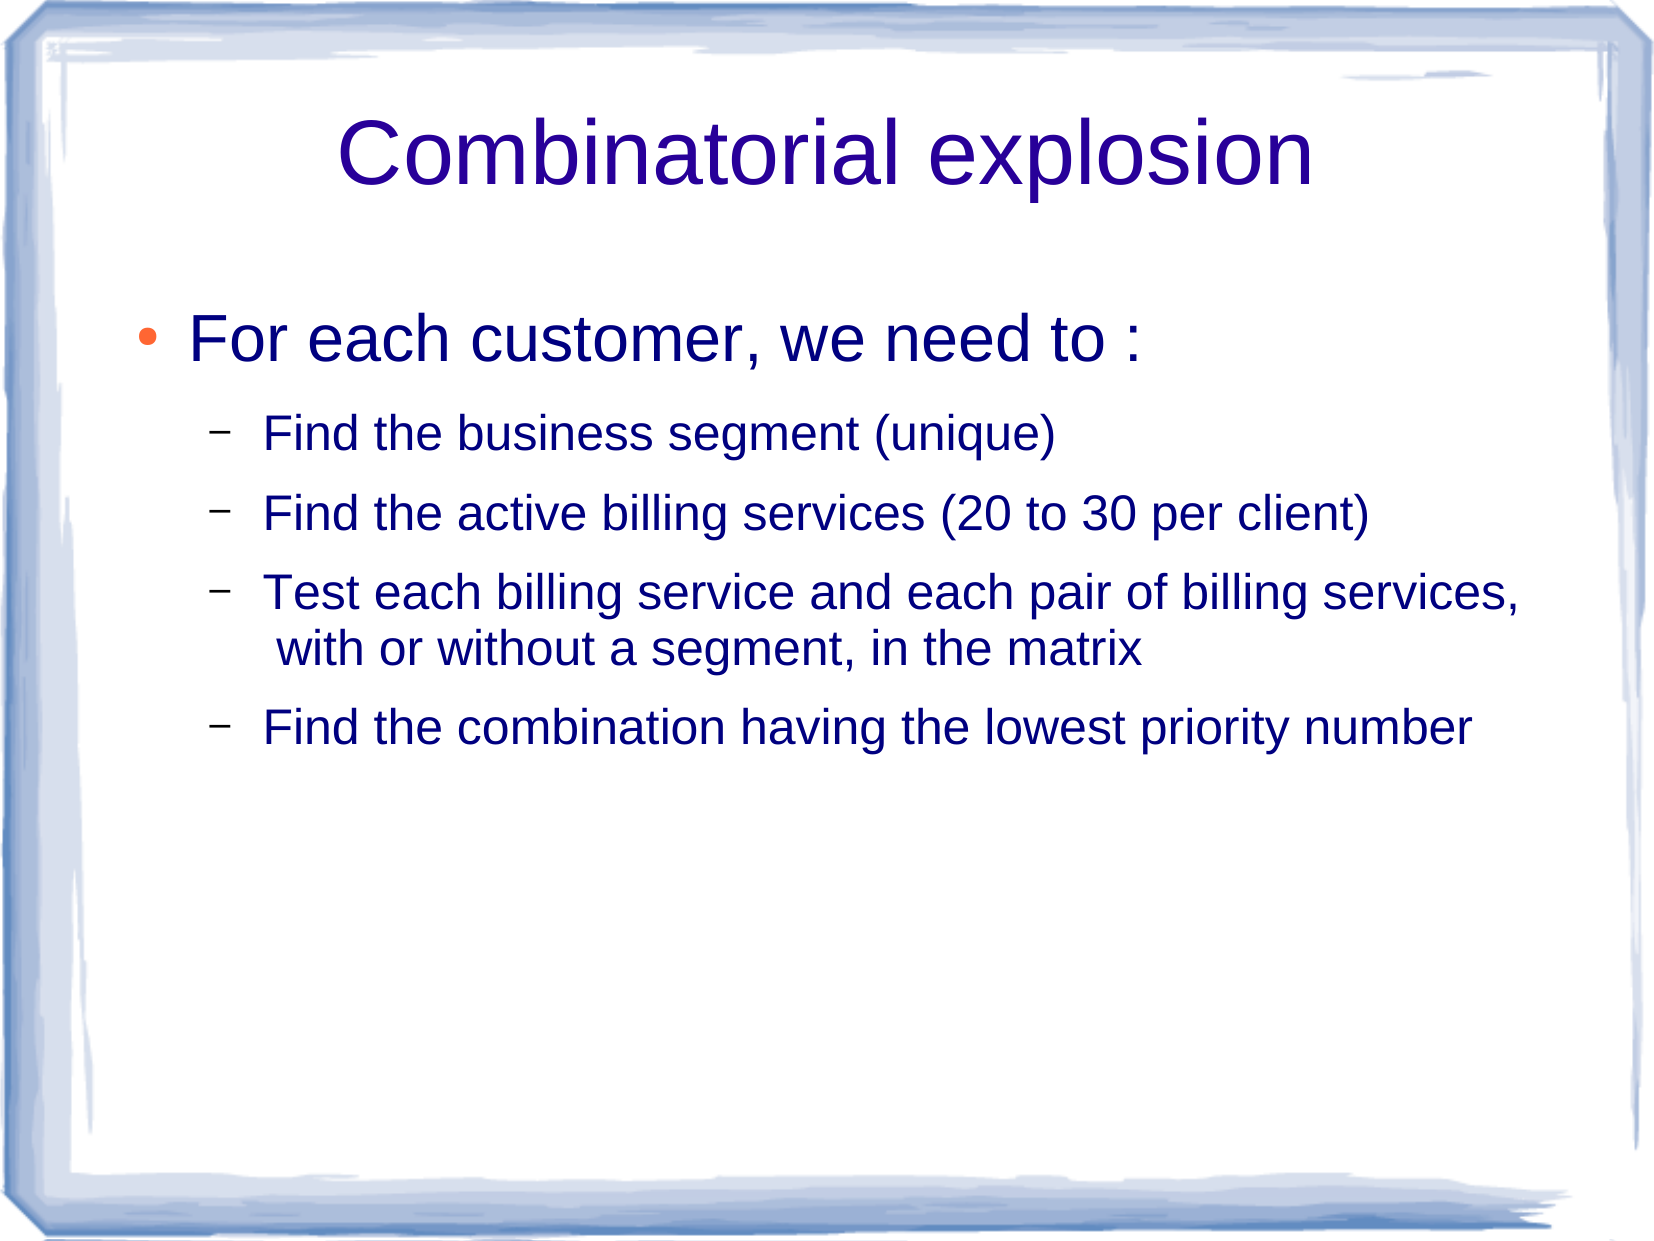

# Combinatorial explosion
For each customer, we need to :
Find the business segment (unique)
Find the active billing services (20 to 30 per client)
Test each billing service and each pair of billing services, with or without a segment, in the matrix
Find the combination having the lowest priority number